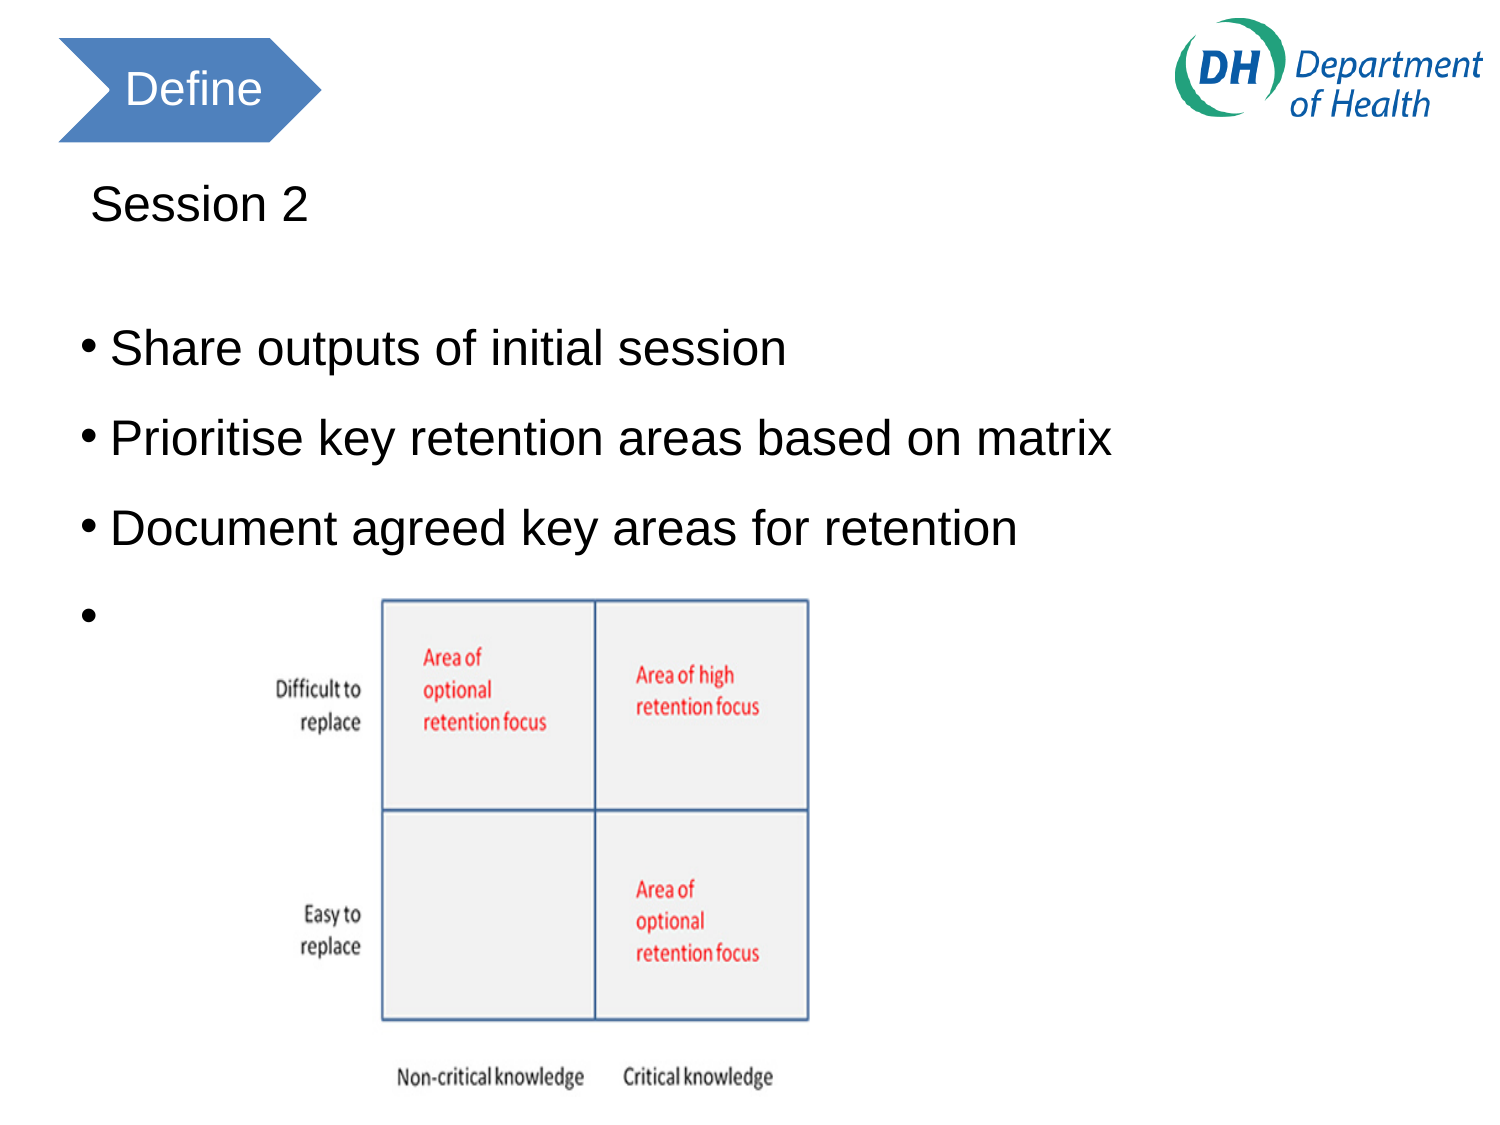

Define
# Session 2
Share outputs of initial session
Prioritise key retention areas based on matrix
Document agreed key areas for retention